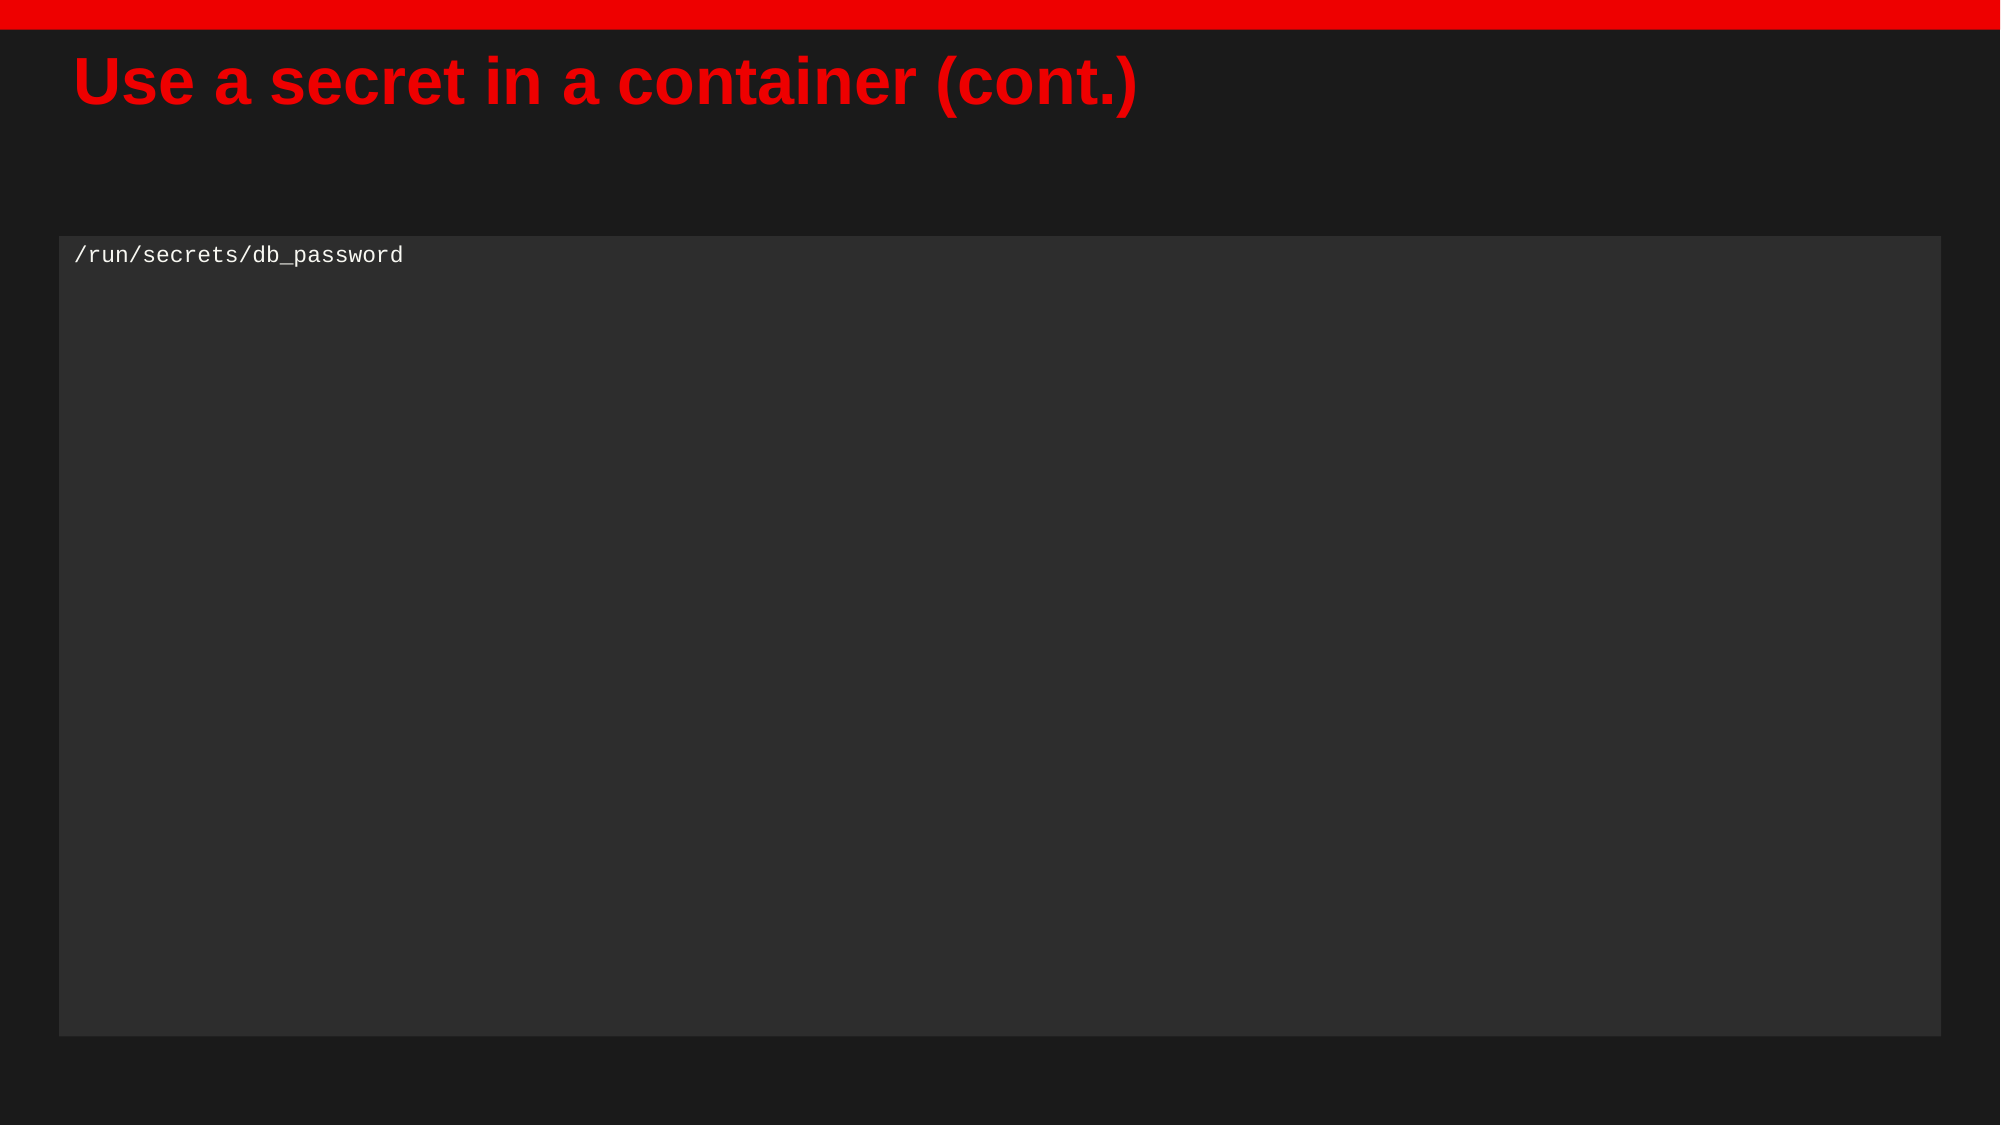

Use a secret in a container (cont.)
/run/secrets/db_password